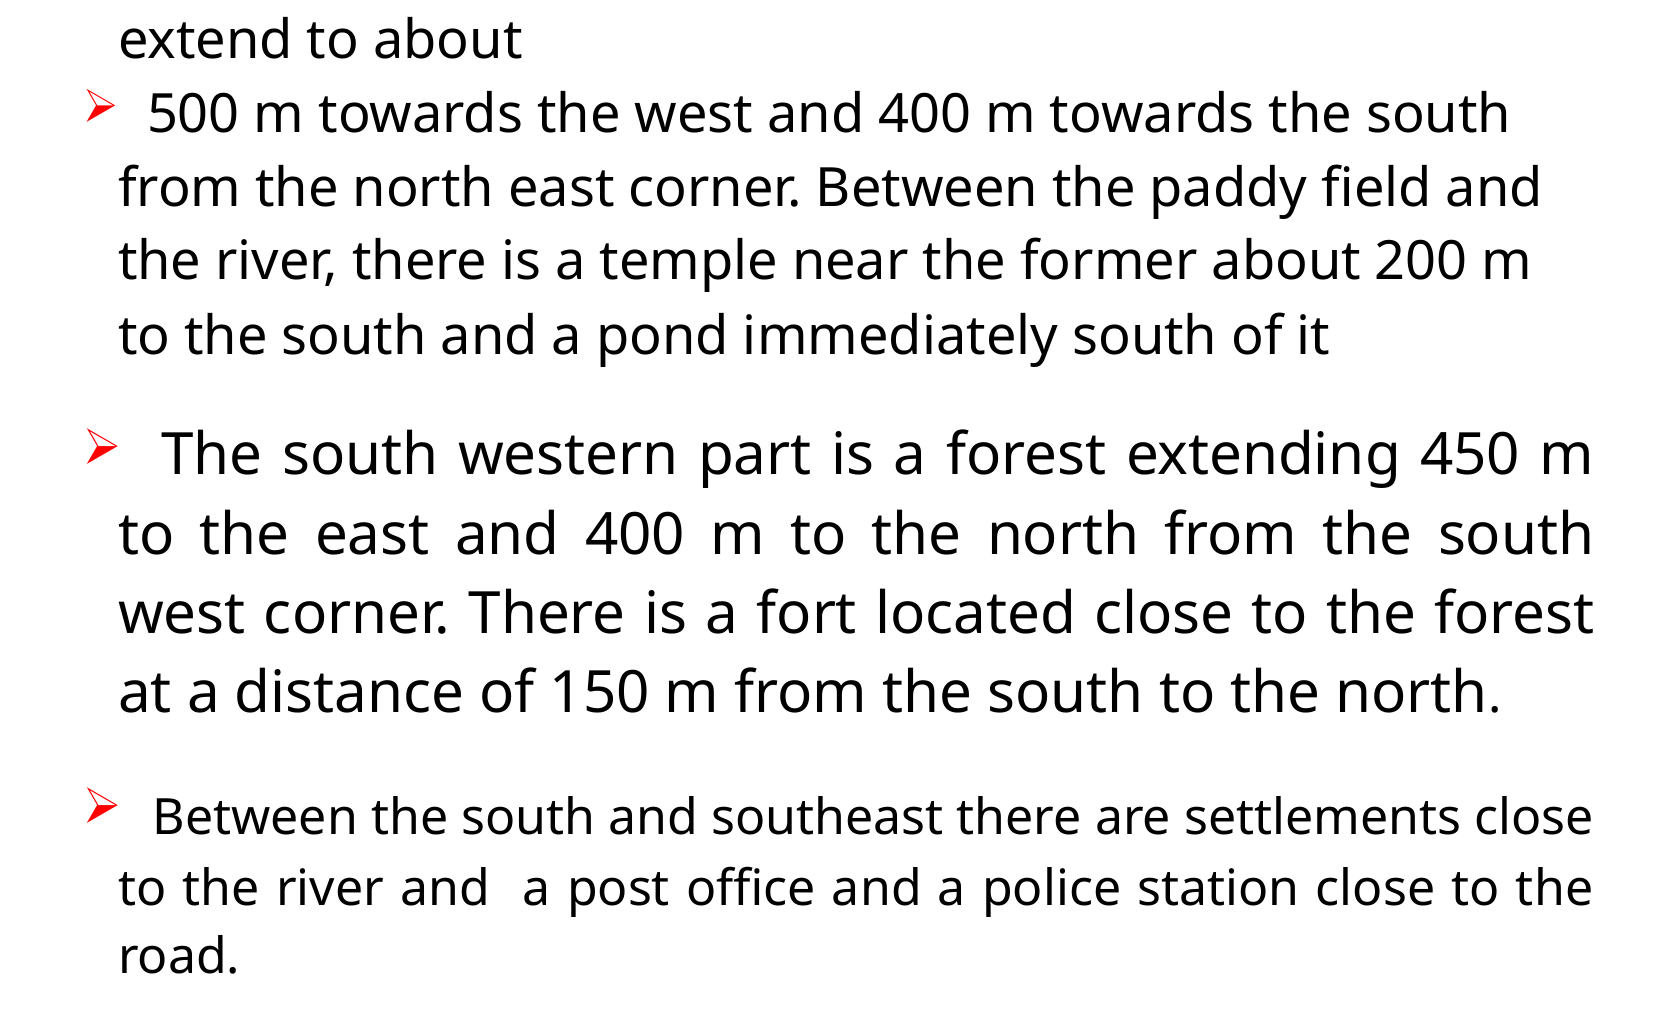

# The north eastern part consists of paddy fields which extend to about
 500 m towards the west and 400 m towards the south from the north east corner. Between the paddy field and the river, there is a temple near the former about 200 m to the south and a pond immediately south of it
 The south western part is a forest extending 450 m to the east and 400 m to the north from the south west corner. There is a fort located close to the forest at a distance of 150 m from the south to the north.
 Between the south and southeast there are settlements close to the river and a post office and a police station close to the road.
 Prepare a sketch based on the above description